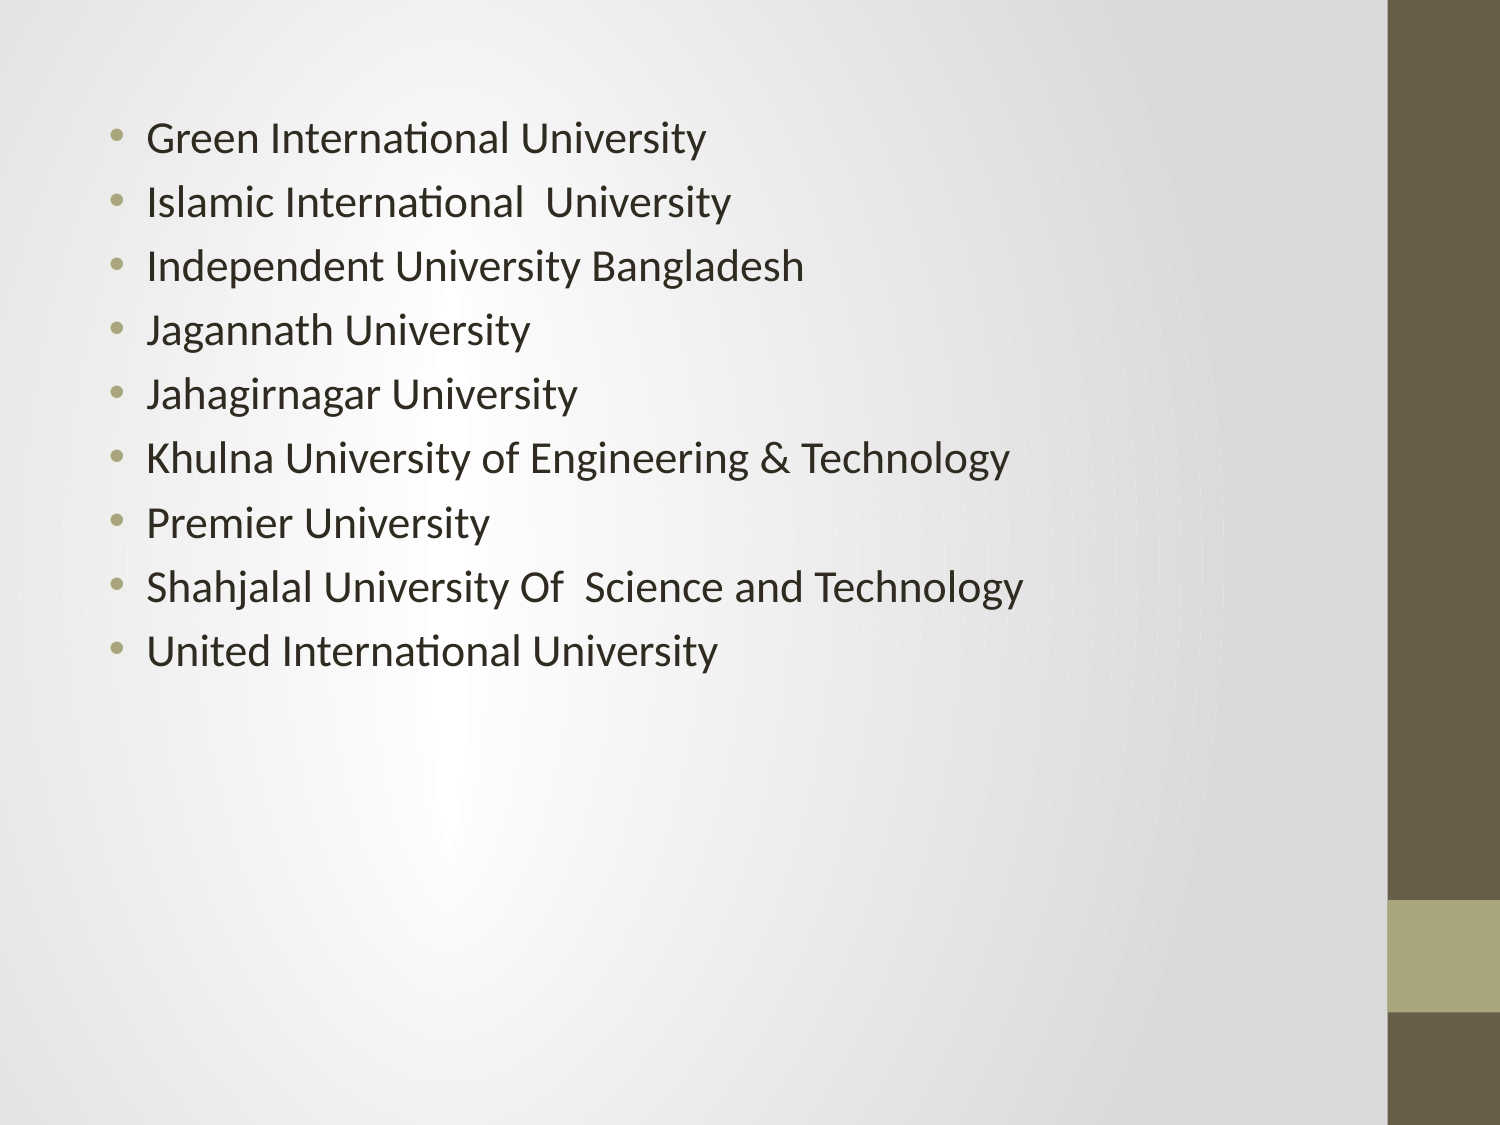

#
Green International University
Islamic International University
Independent University Bangladesh
Jagannath University
Jahagirnagar University
Khulna University of Engineering & Technology
Premier University
Shahjalal University Of Science and Technology
United International University